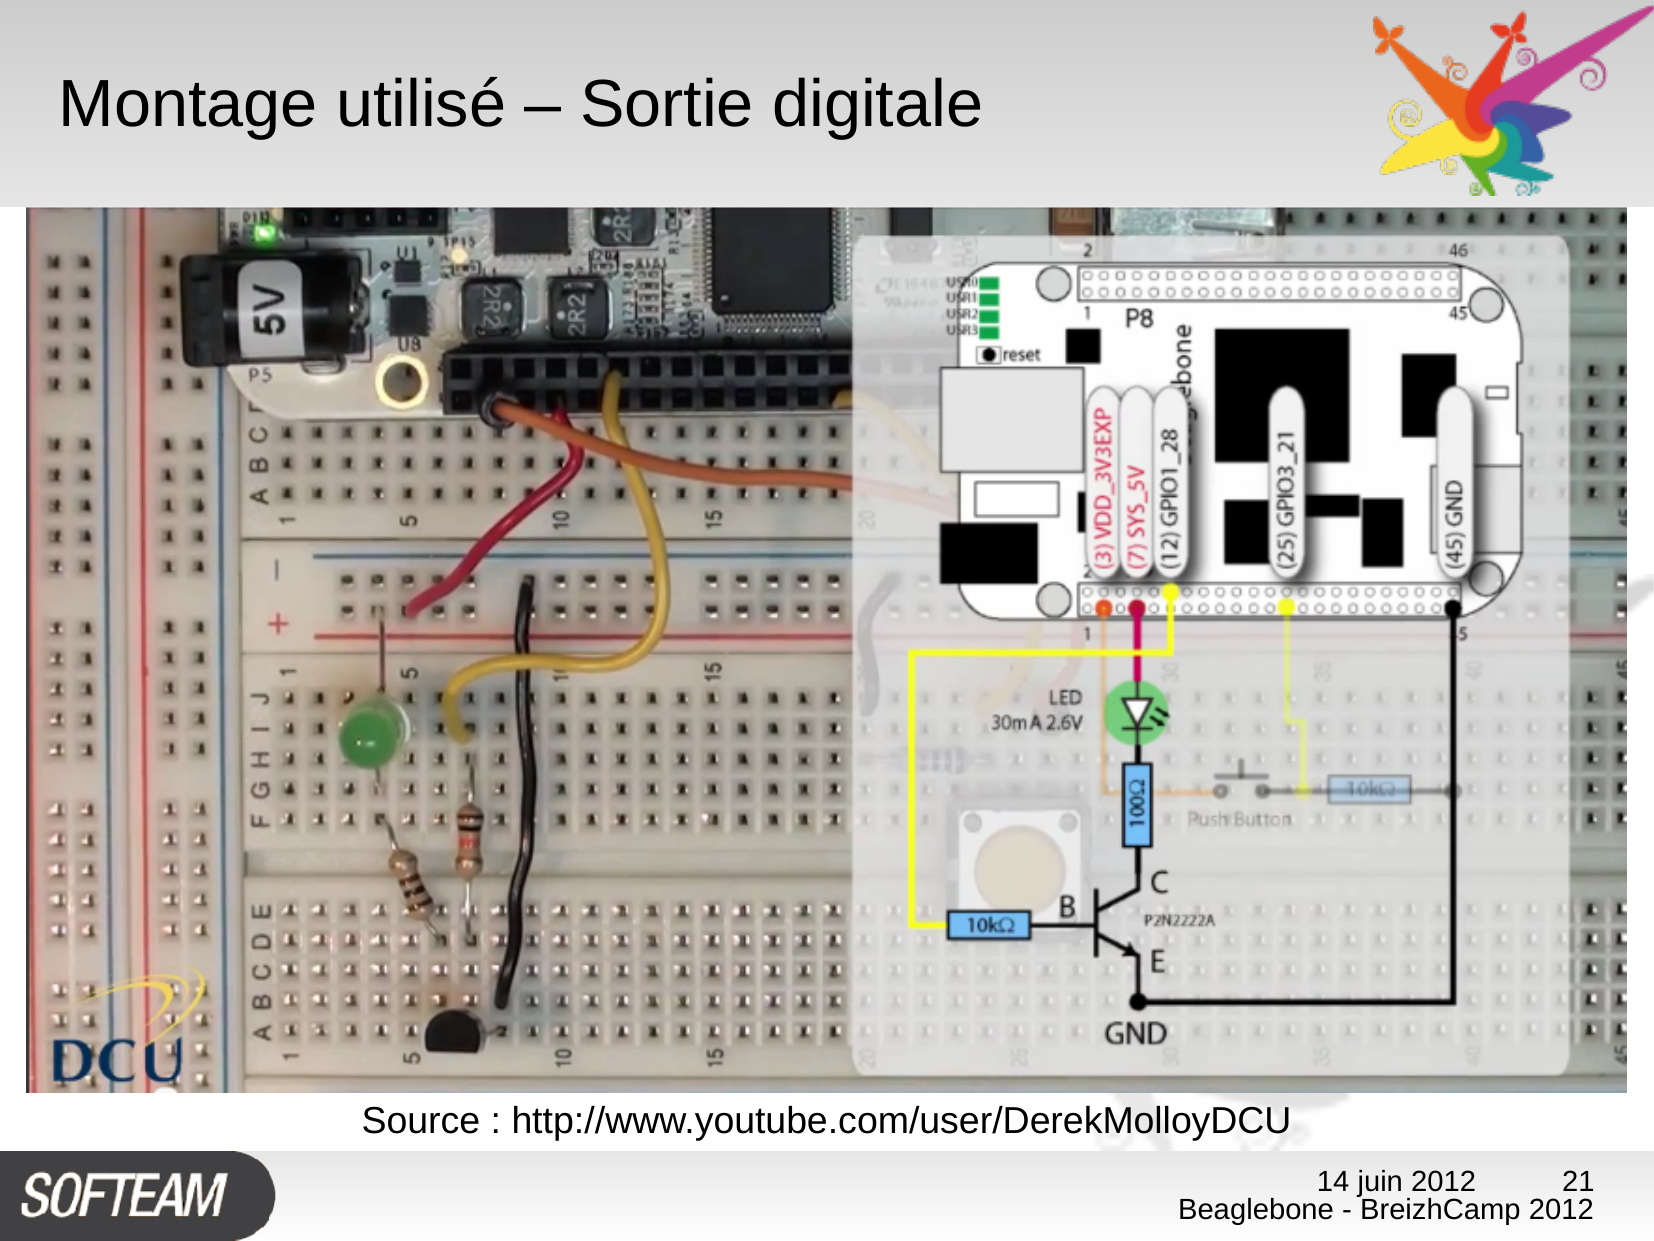

# Montage utilisé – Sortie digitale
Source : http://www.youtube.com/user/DerekMolloyDCU
14 juin 2012
21
Beaglebone - BreizhCamp 2012